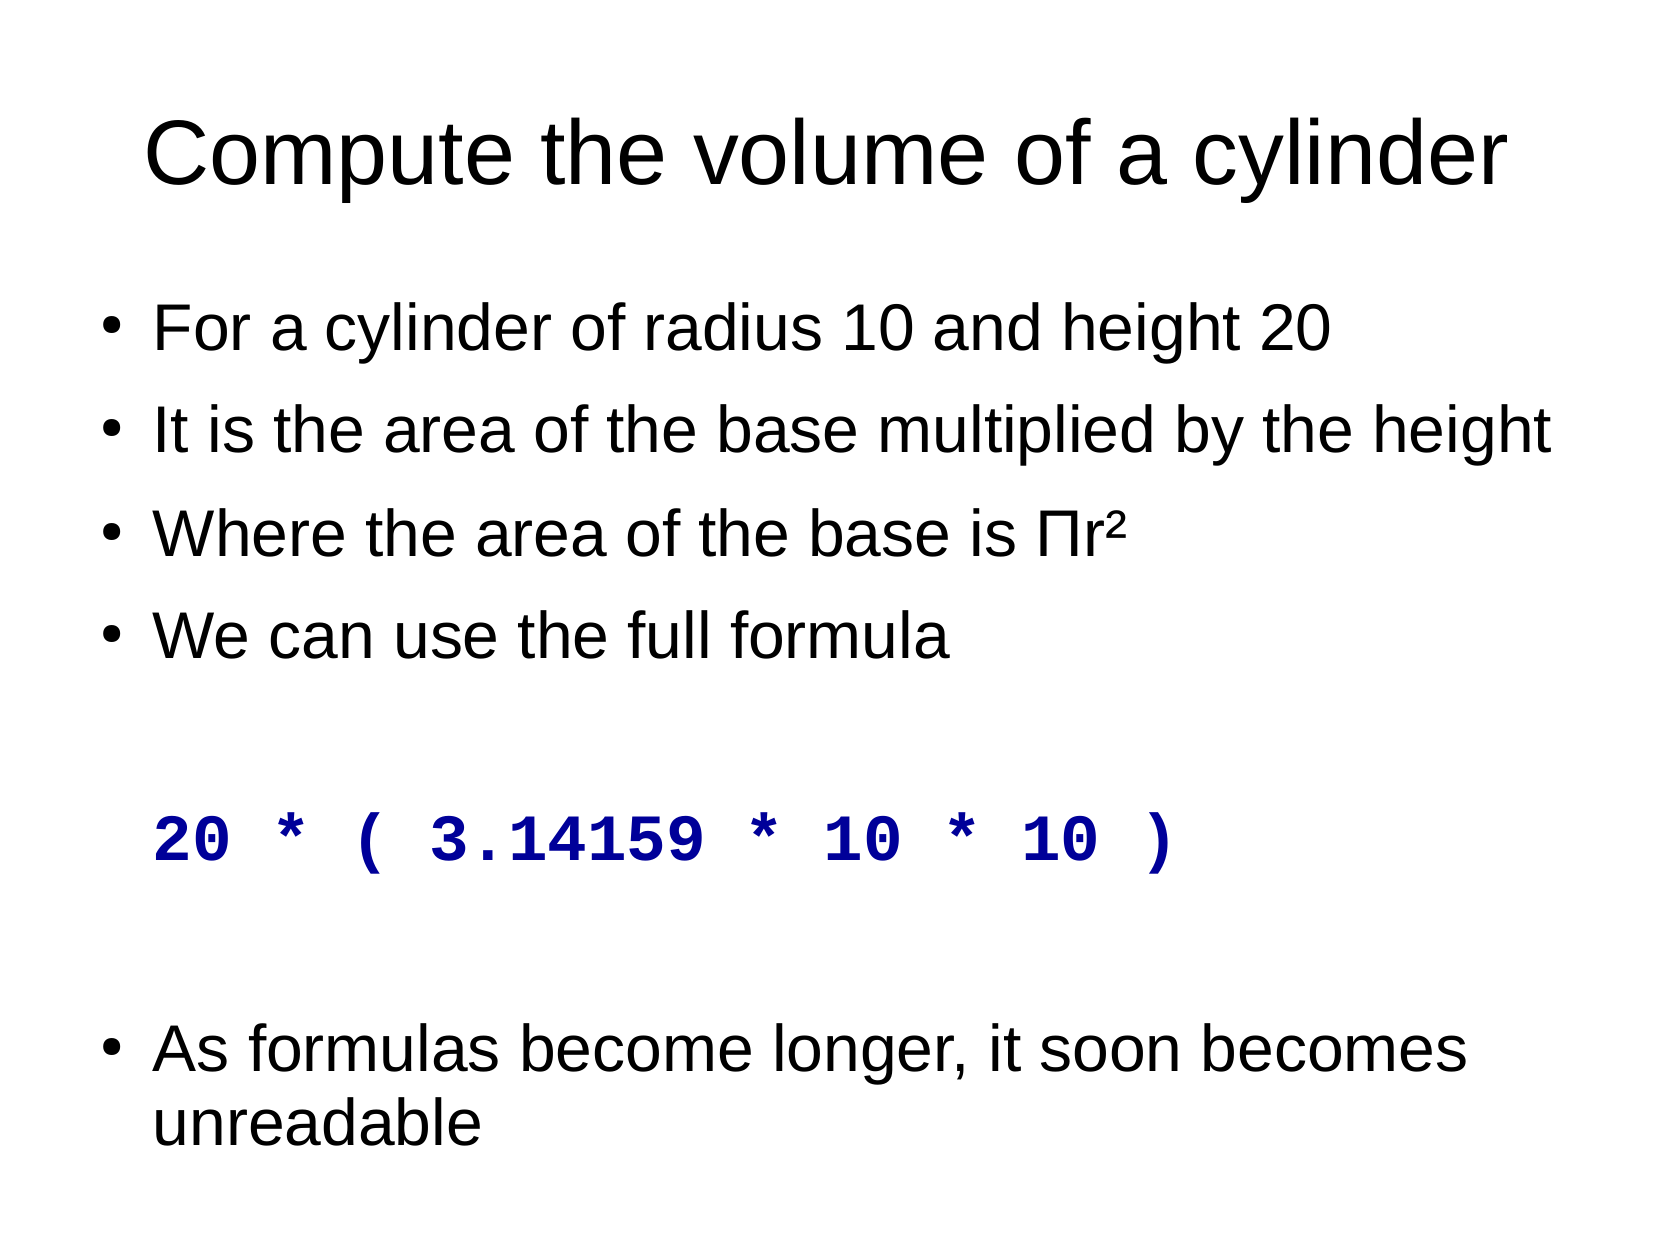

# Compute the volume of a cylinder
For a cylinder of radius 10 and height 20
It is the area of the base multiplied by the height
Where the area of the base is Πr²
We can use the full formula
20 * ( 3.14159 * 10 * 10 )
As formulas become longer, it soon becomes unreadable